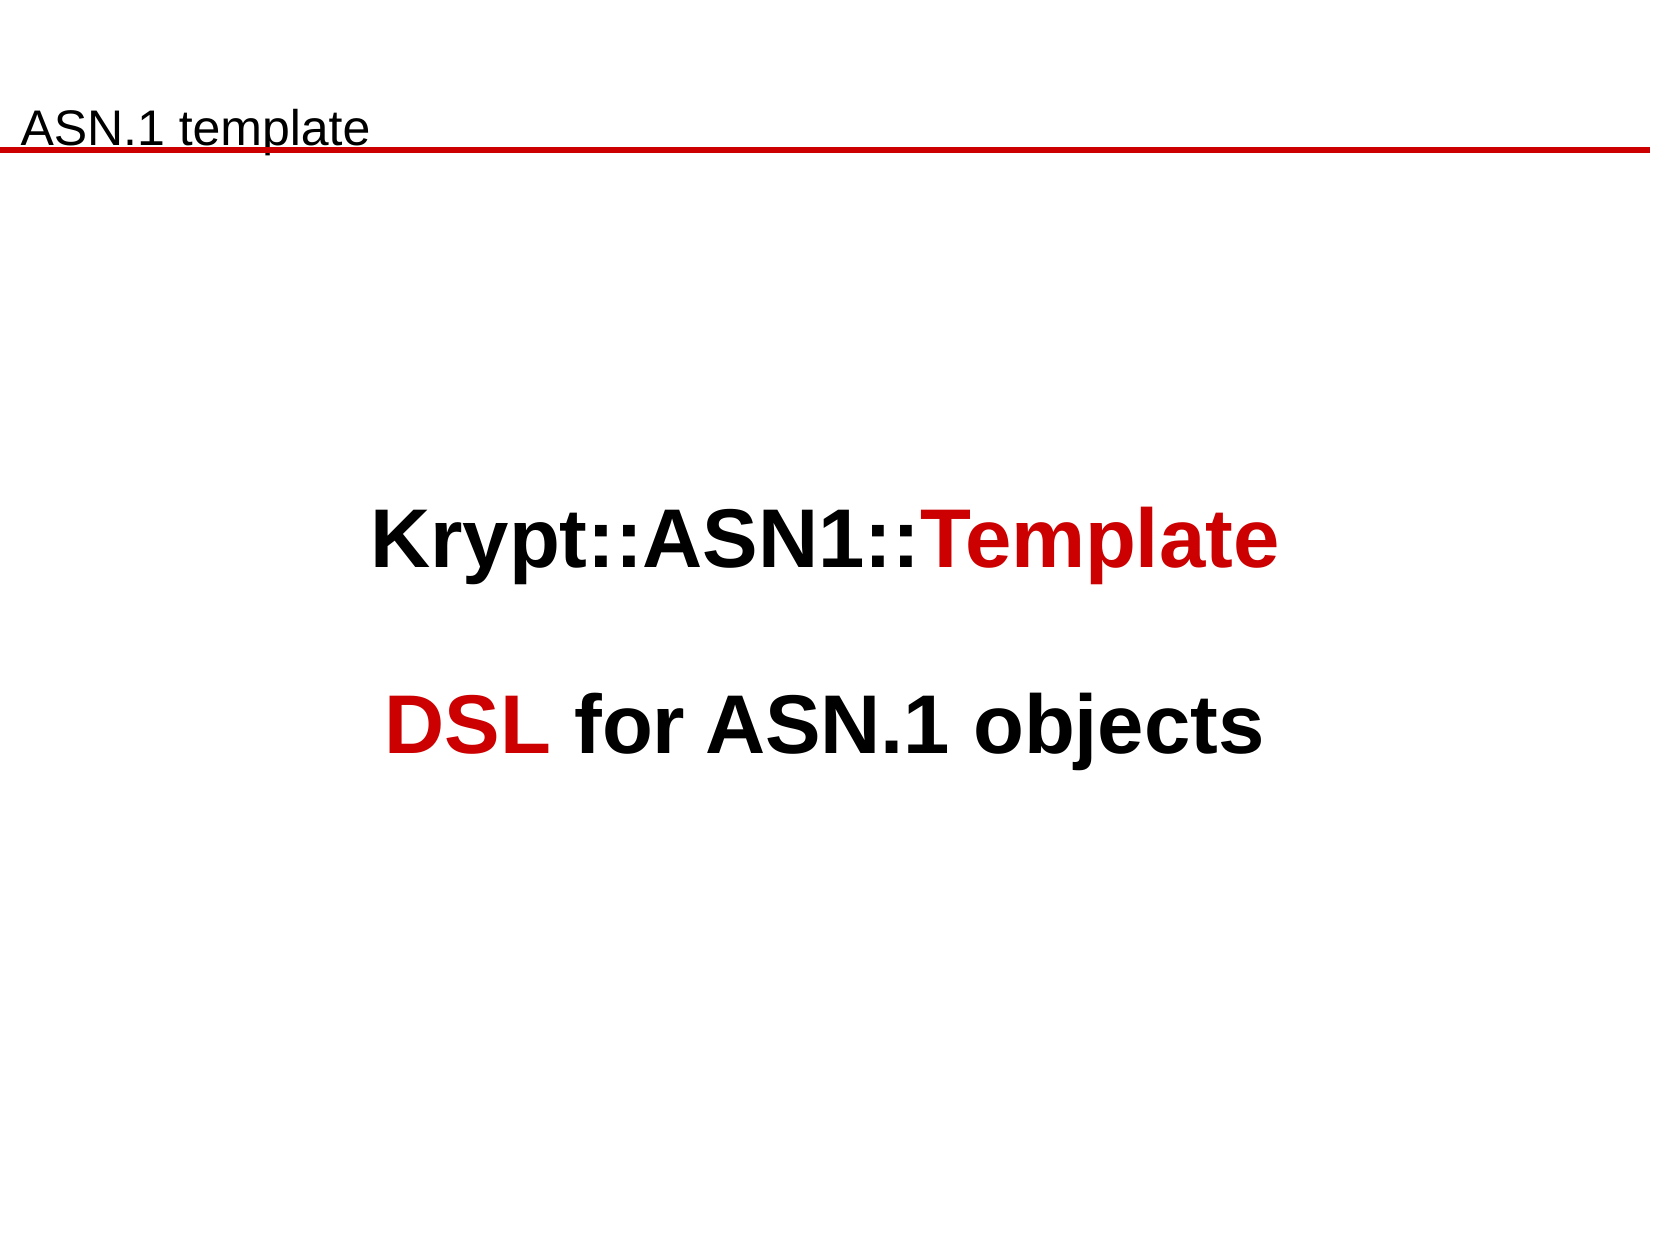

#
ASN.1 template
Krypt::ASN1::Template
DSL for ASN.1 objects